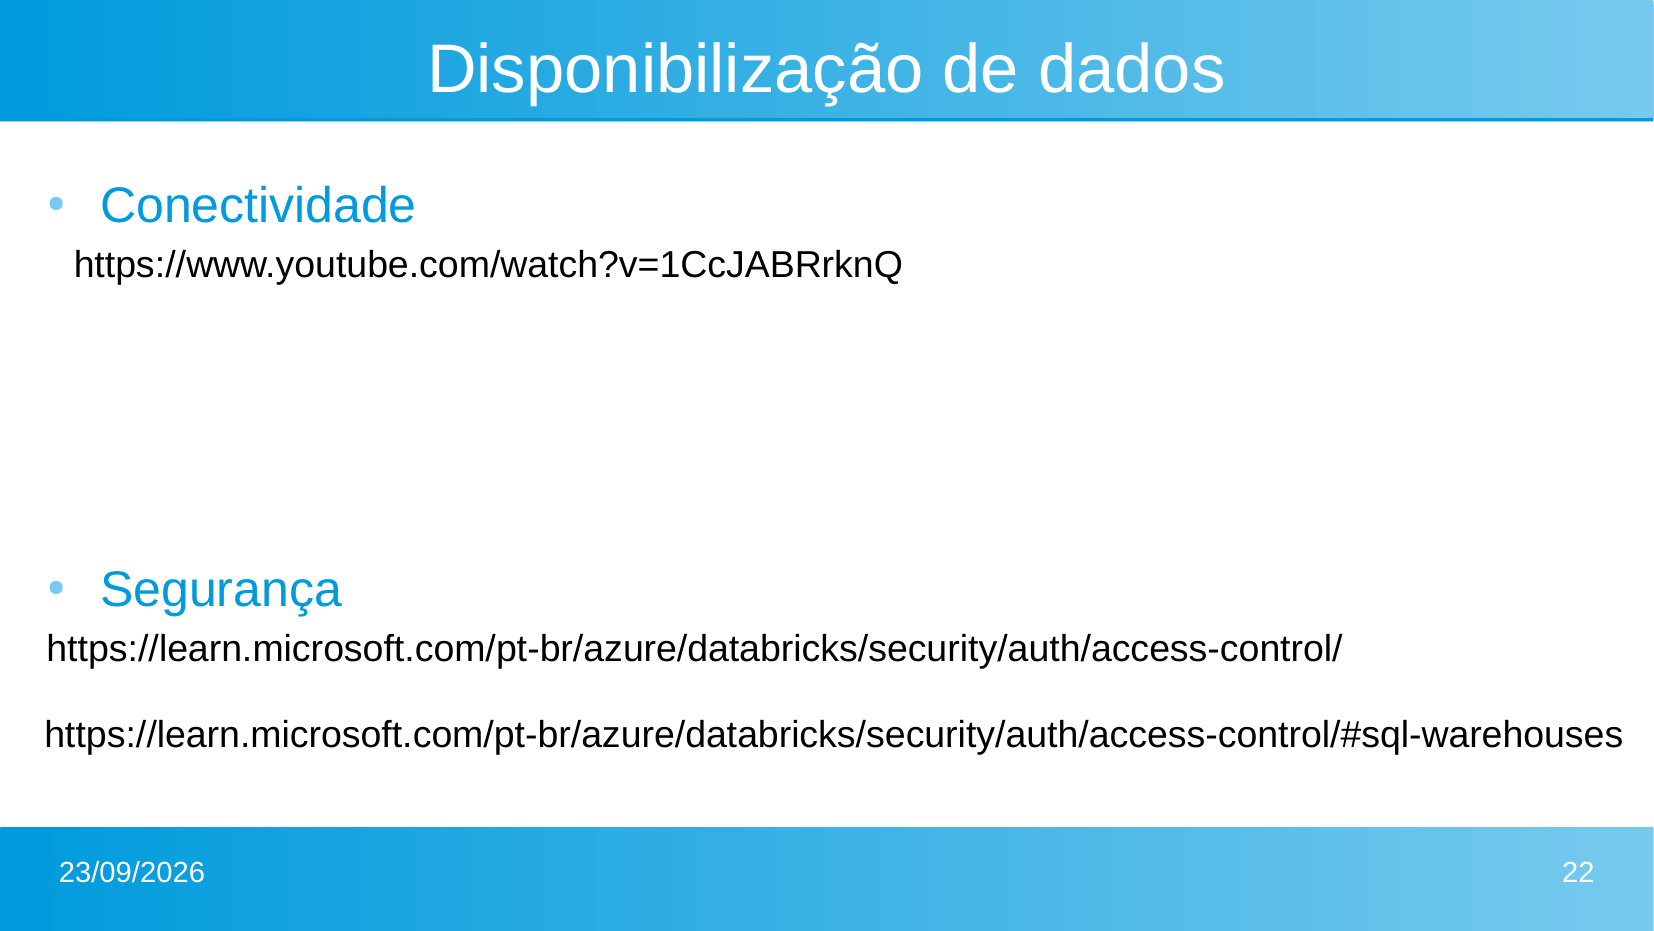

# Disponibilização de dados
Conectividade
https://www.youtube.com/watch?v=1CcJABRrknQ
Segurança
https://learn.microsoft.com/pt-br/azure/databricks/security/auth/access-control/
https://learn.microsoft.com/pt-br/azure/databricks/security/auth/access-control/#sql-warehouses
22